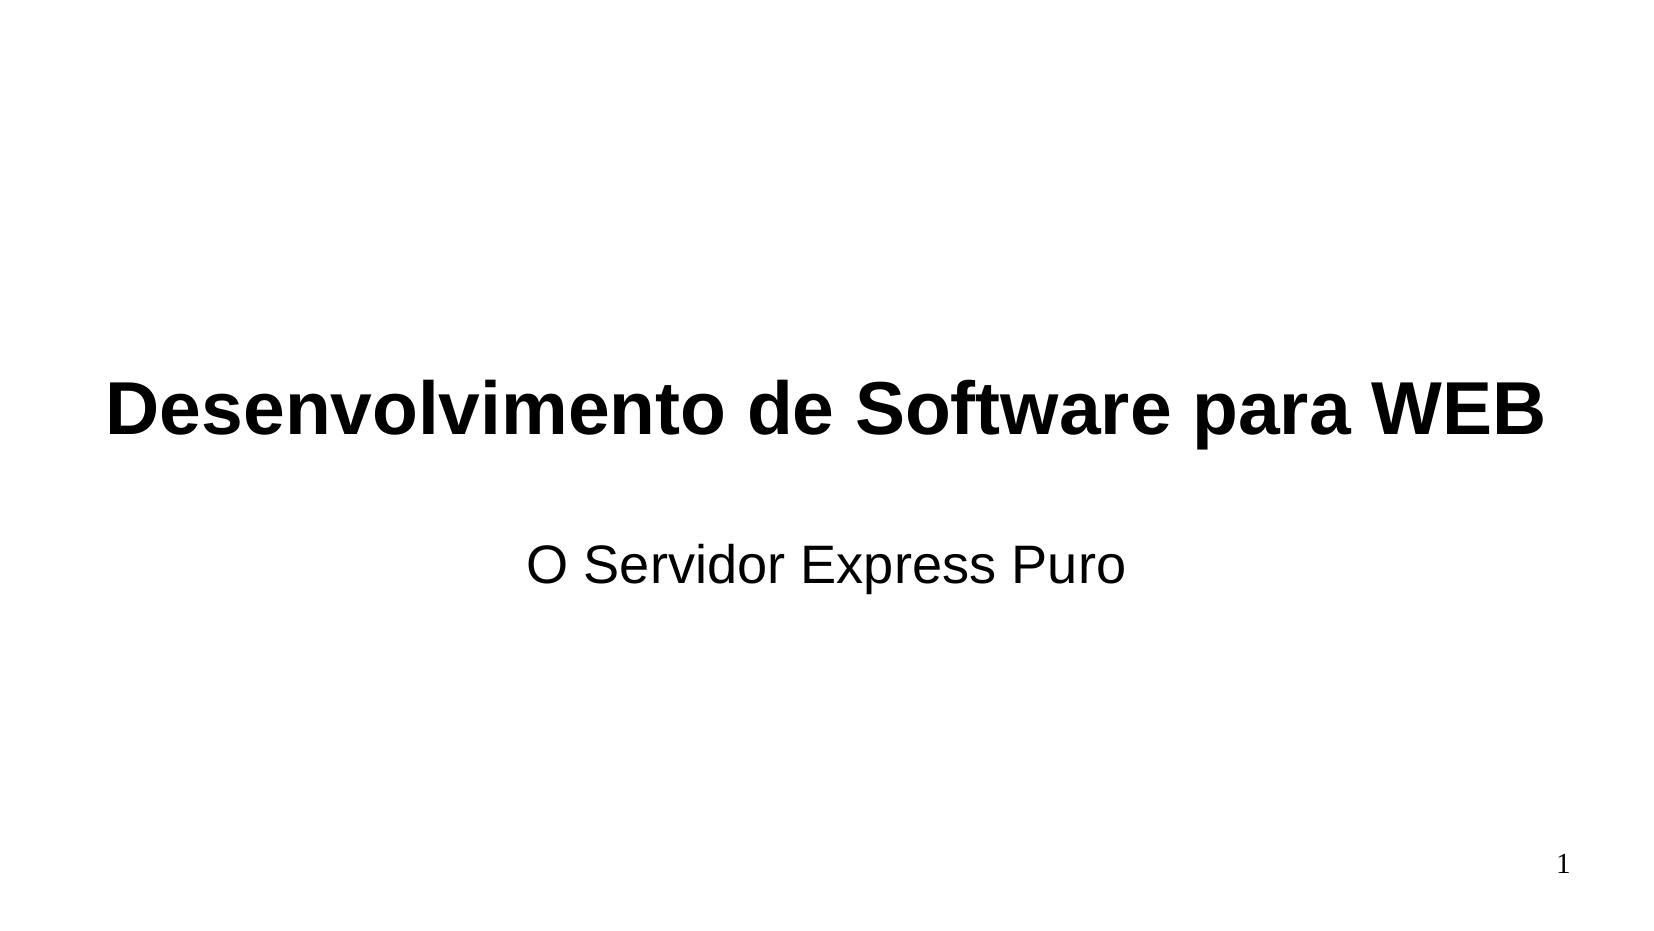

# Desenvolvimento de Software para WEB
O Servidor Express Puro
1